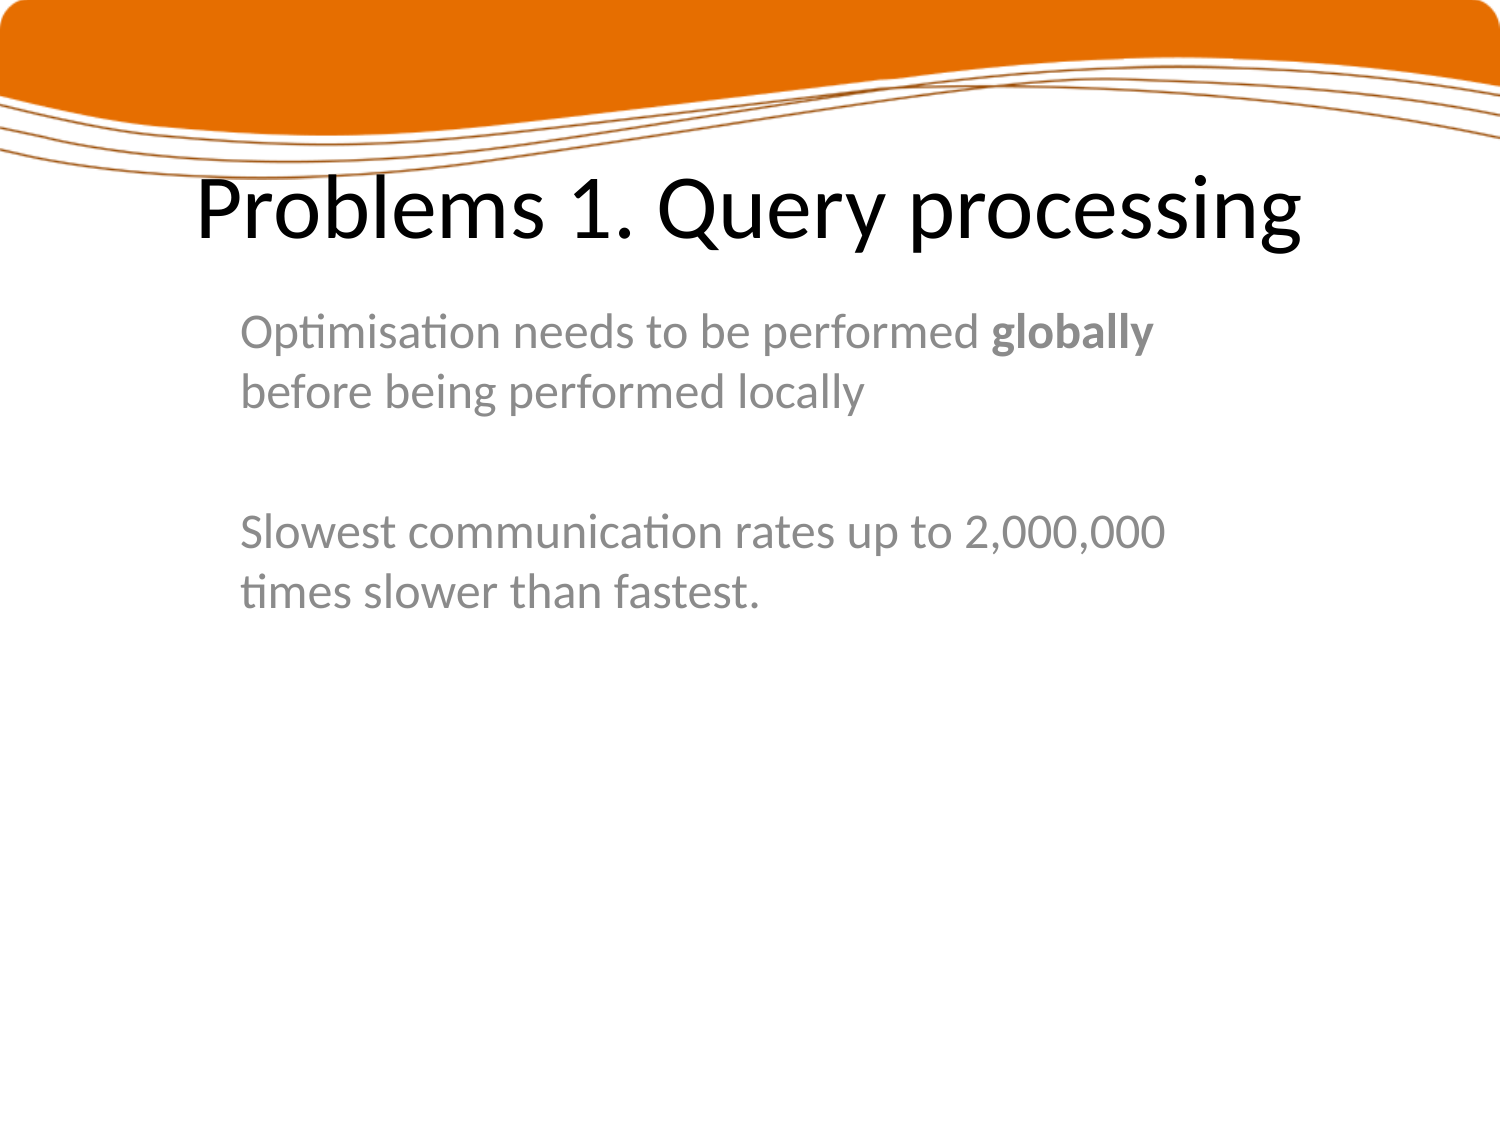

Problems 1. Query processing
# Optimisation needs to be performed globally before being performed locally
Slowest communication rates up to 2,000,000 times slower than fastest.